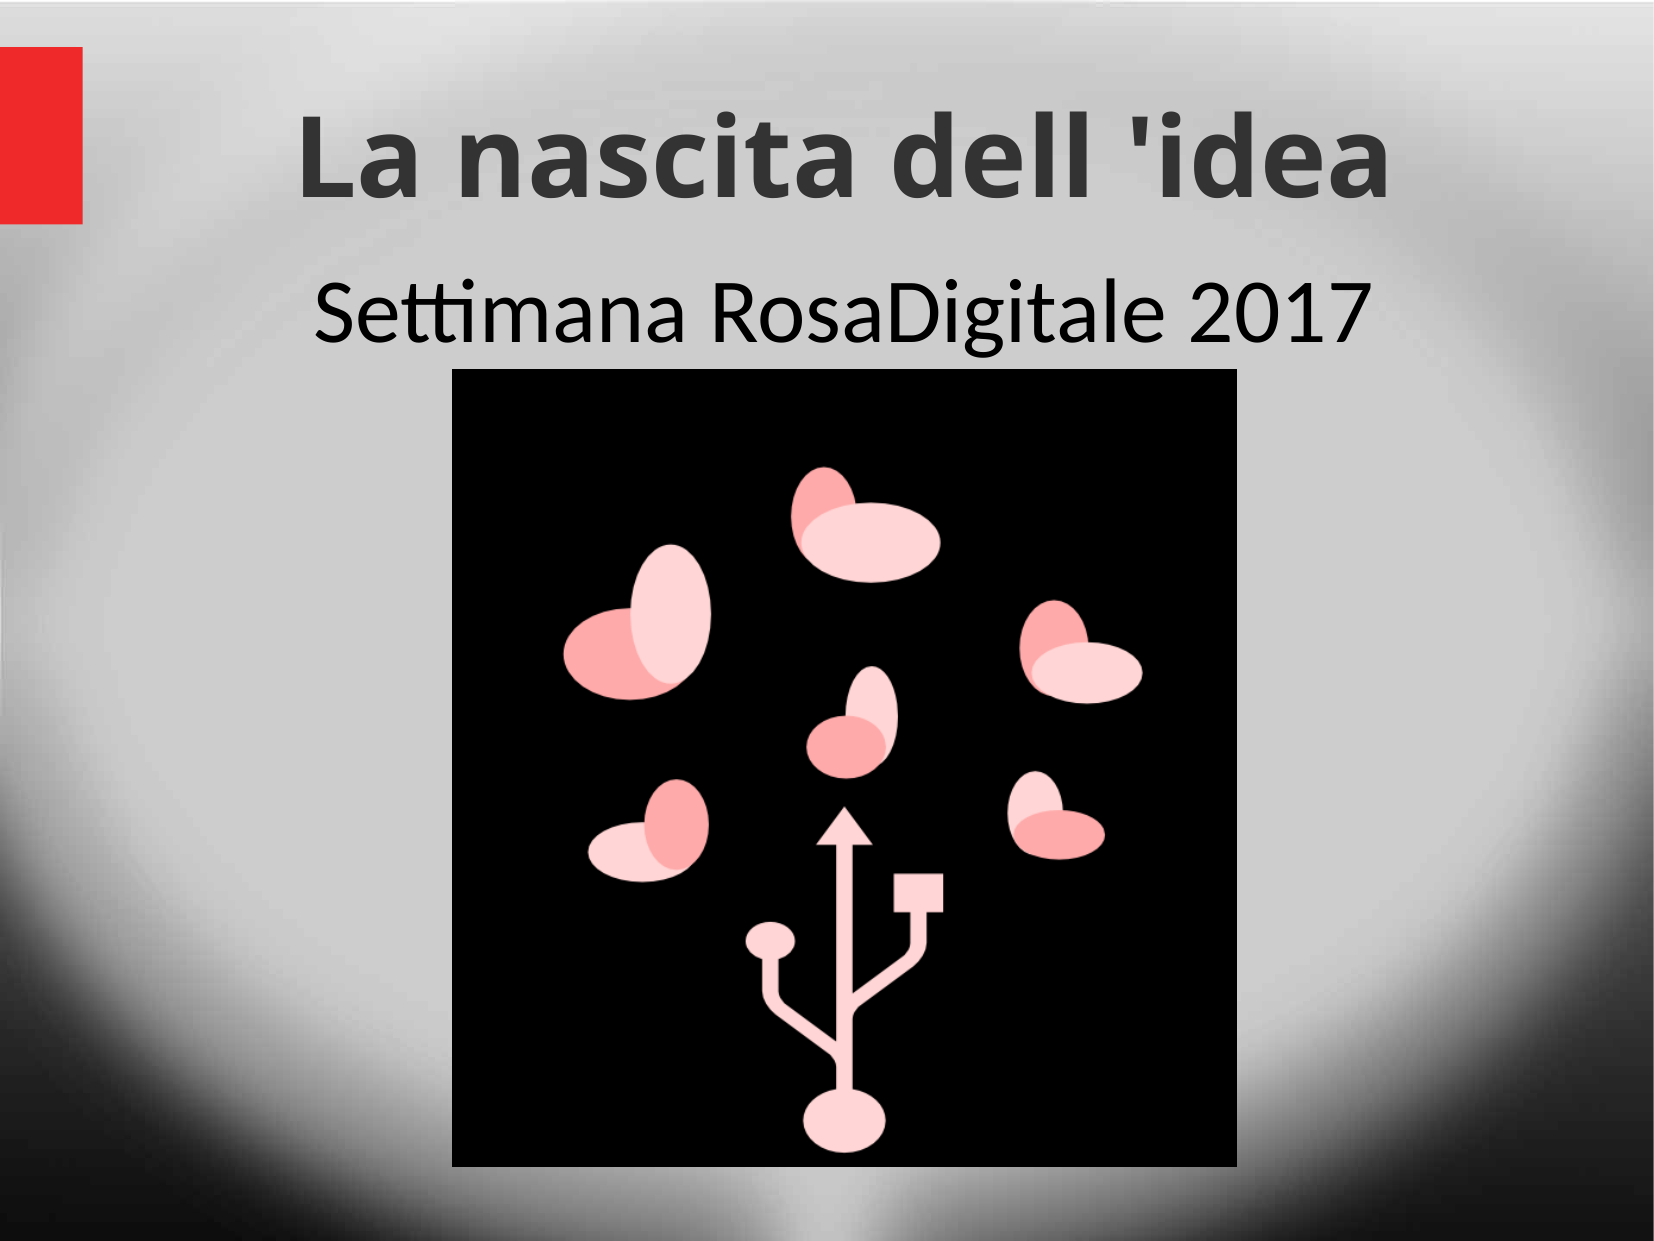

# La nascita dell 'idea
Settimana RosaDigitale 2017